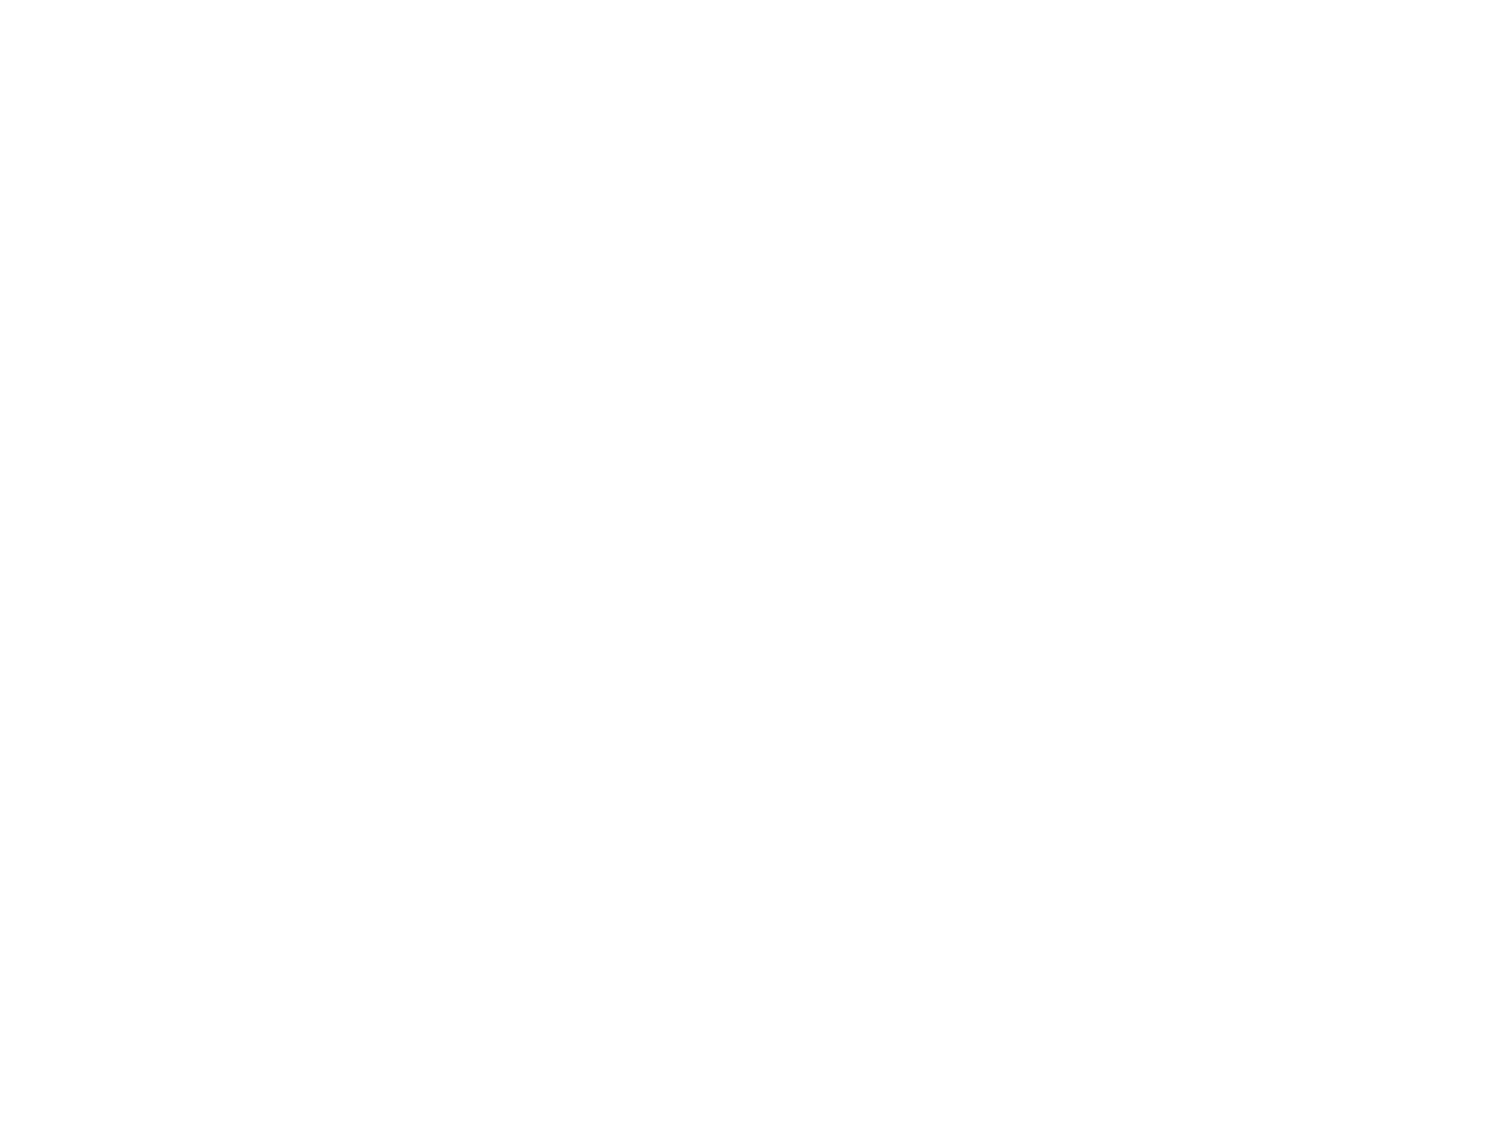

# Bias Variance Trade OFF
Scenario 1 - Low complexity.
 High Bias/Low Variance